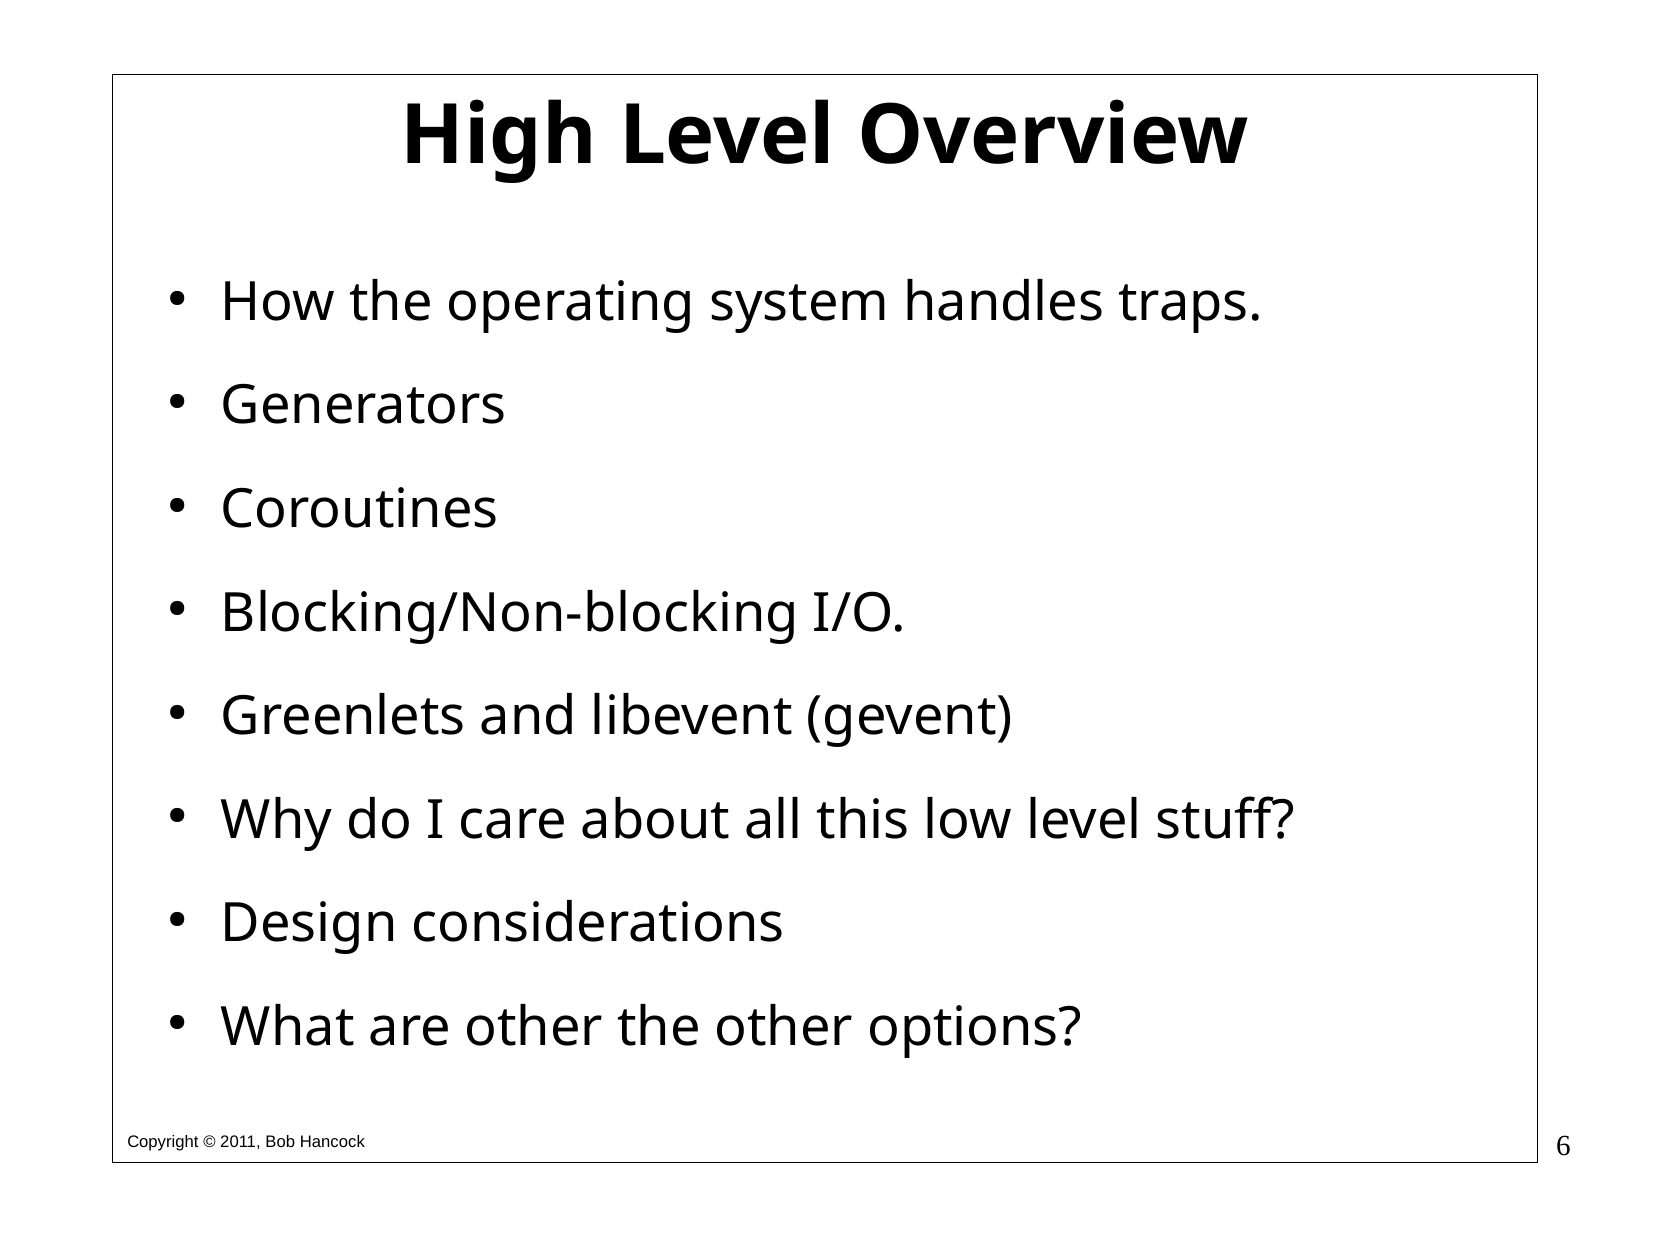

# High Level Overview
How the operating system handles traps.
Generators
Coroutines
Blocking/Non-blocking I/O.
Greenlets and libevent (gevent)
Why do I care about all this low level stuff?
Design considerations
What are other the other options?
Copyright © 2011, Bob Hancock
6